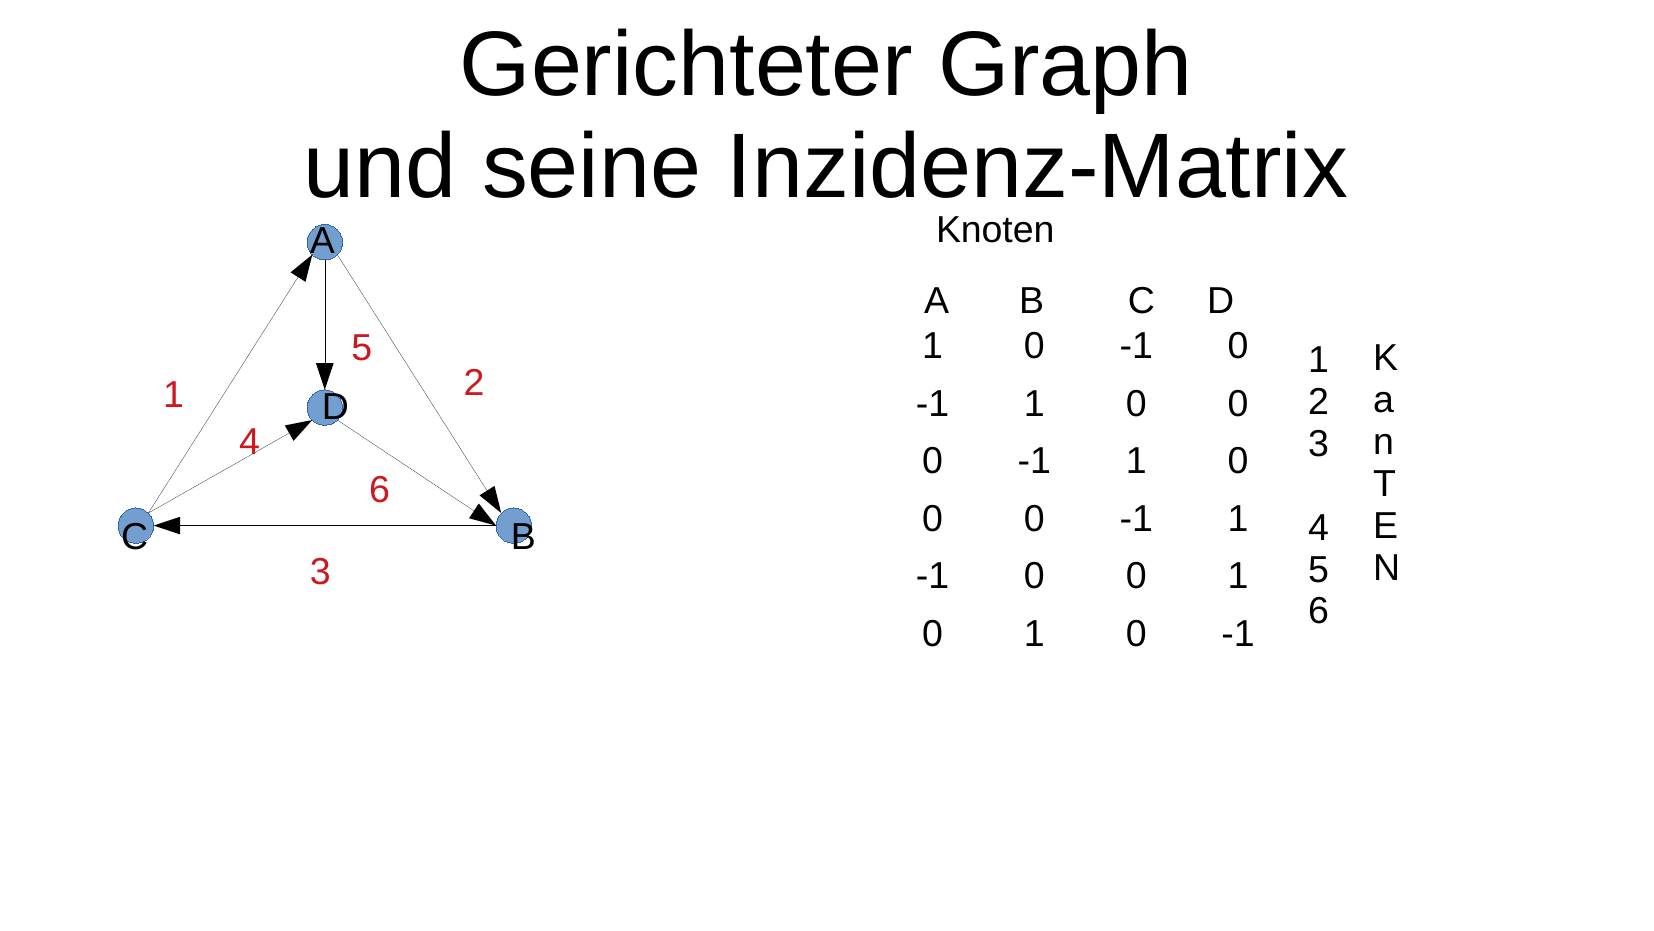

# Gerichteter Graph und seine Inzidenz-Matrix
Knoten
A
A	 B C D
| 1 | 0 | -1 | 0 |
| --- | --- | --- | --- |
| -1 | 1 | 0 | 0 |
| 0 | -1 | 1 | 0 |
| 0 | 0 | -1 | 1 |
| -1 | 0 | 0 | 1 |
| 0 | 1 | 0 | -1 |
| | | | |
| | | | |
5
Kan
T
E
N
1
2
3
4
5
6
2
1
D
4
6
C
B
3